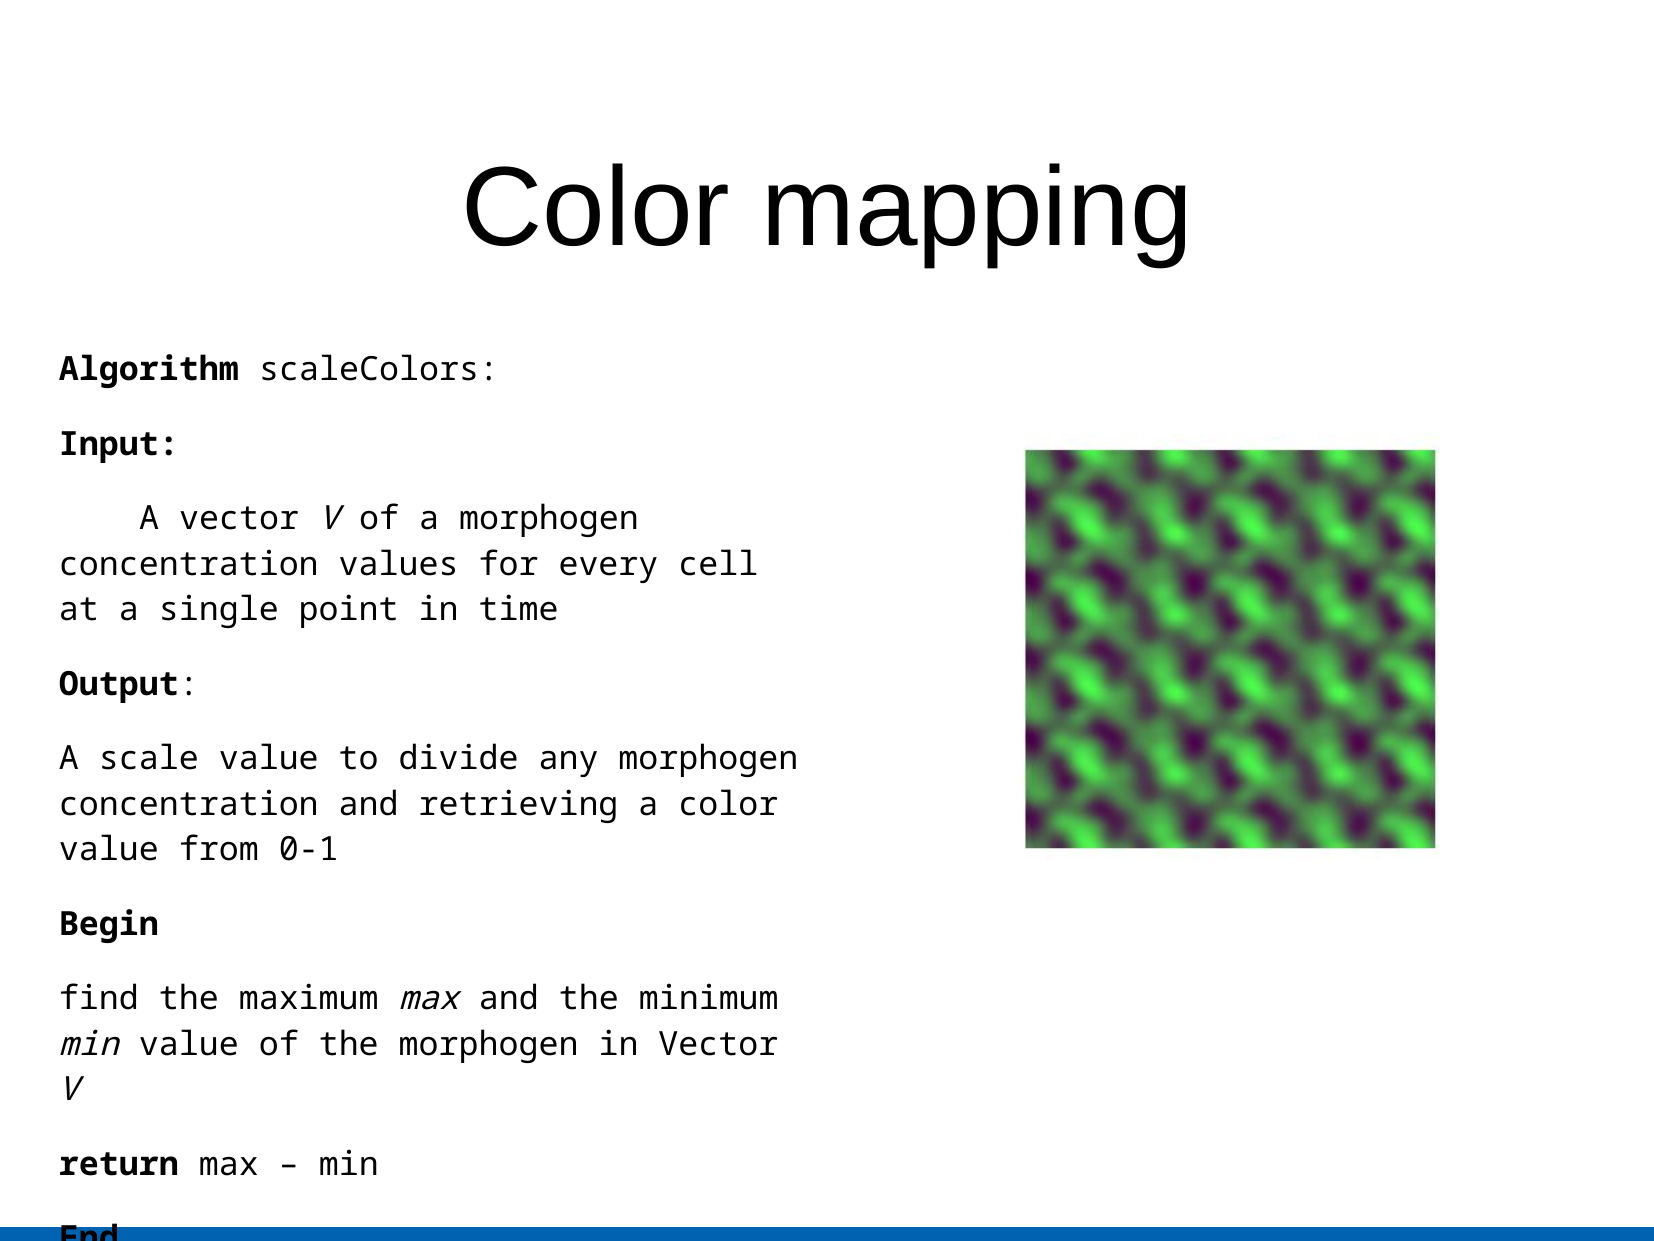

# Color mapping
Algorithm scaleColors:
Input:
 A vector V of a morphogen concentration values for every cell at a single point in time
Output:
A scale value to divide any morphogen concentration and retrieving a color value from 0-1
Begin
find the maximum max and the minimum min value of the morphogen in Vector V
return max – min
End